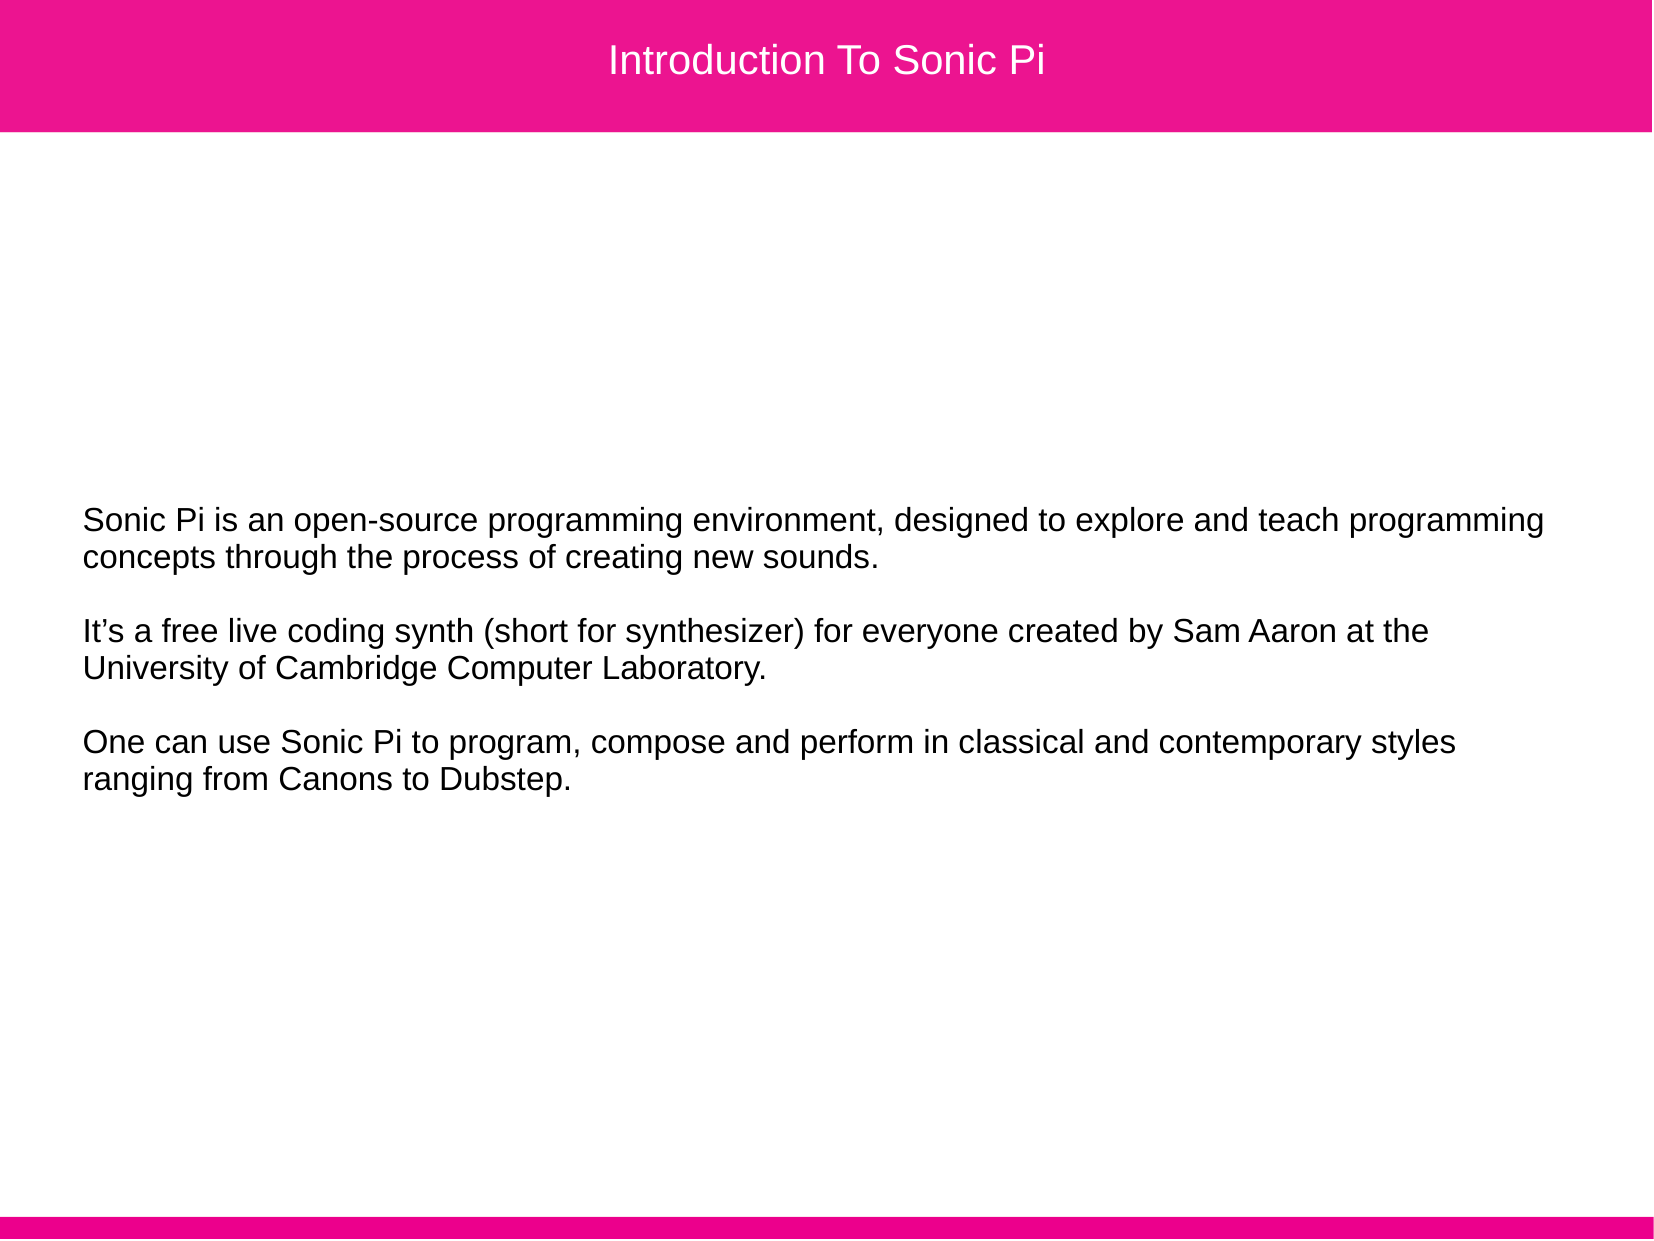

# Introduction To Sonic Pi
Sonic Pi is an open-source programming environment, designed to explore and teach programming concepts through the process of creating new sounds.
It’s a free live coding synth (short for synthesizer) for everyone created by Sam Aaron at the University of Cambridge Computer Laboratory.
One can use Sonic Pi to program, compose and perform in classical and contemporary styles ranging from Canons to Dubstep.